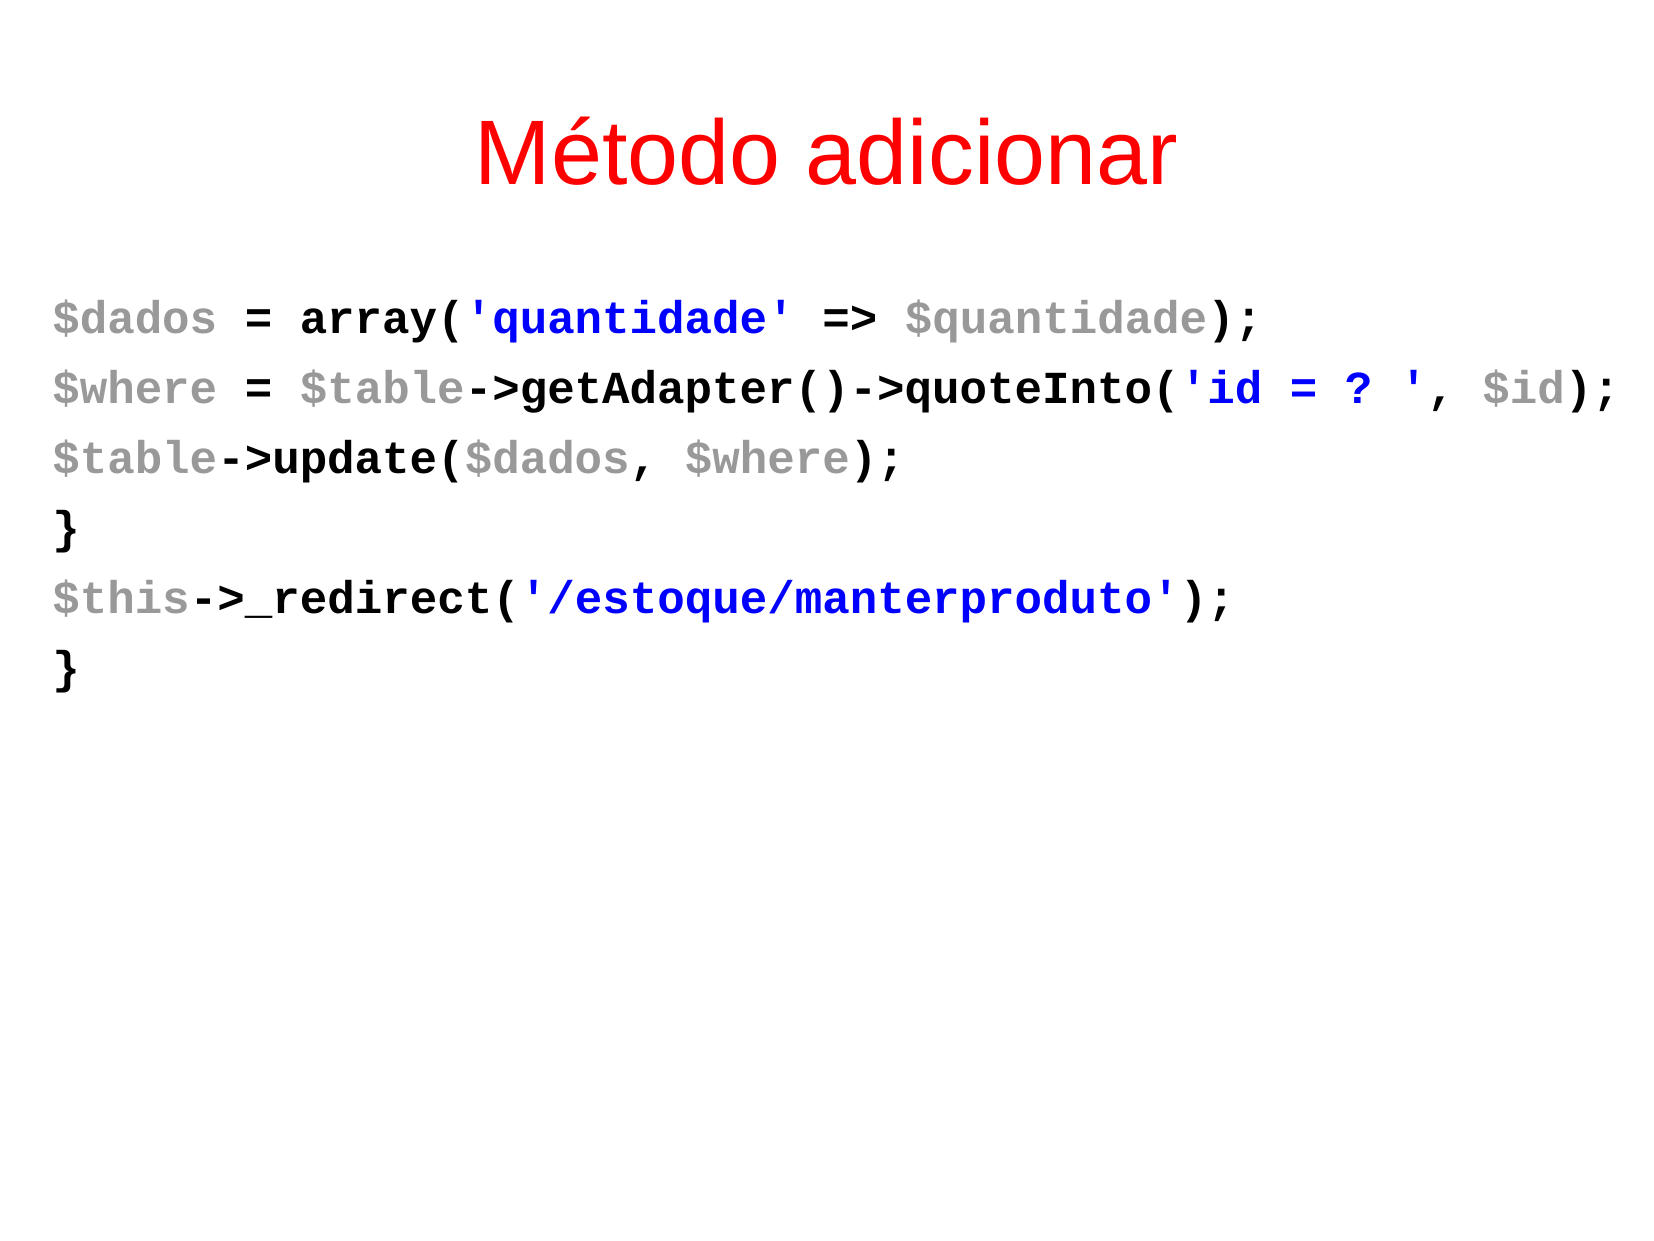

# Método adicionar
$dados = array('quantidade' => $quantidade);
$where = $table->getAdapter()->quoteInto('id = ? ', $id);
$table->update($dados, $where);
}
$this->_redirect('/estoque/manterproduto');
}